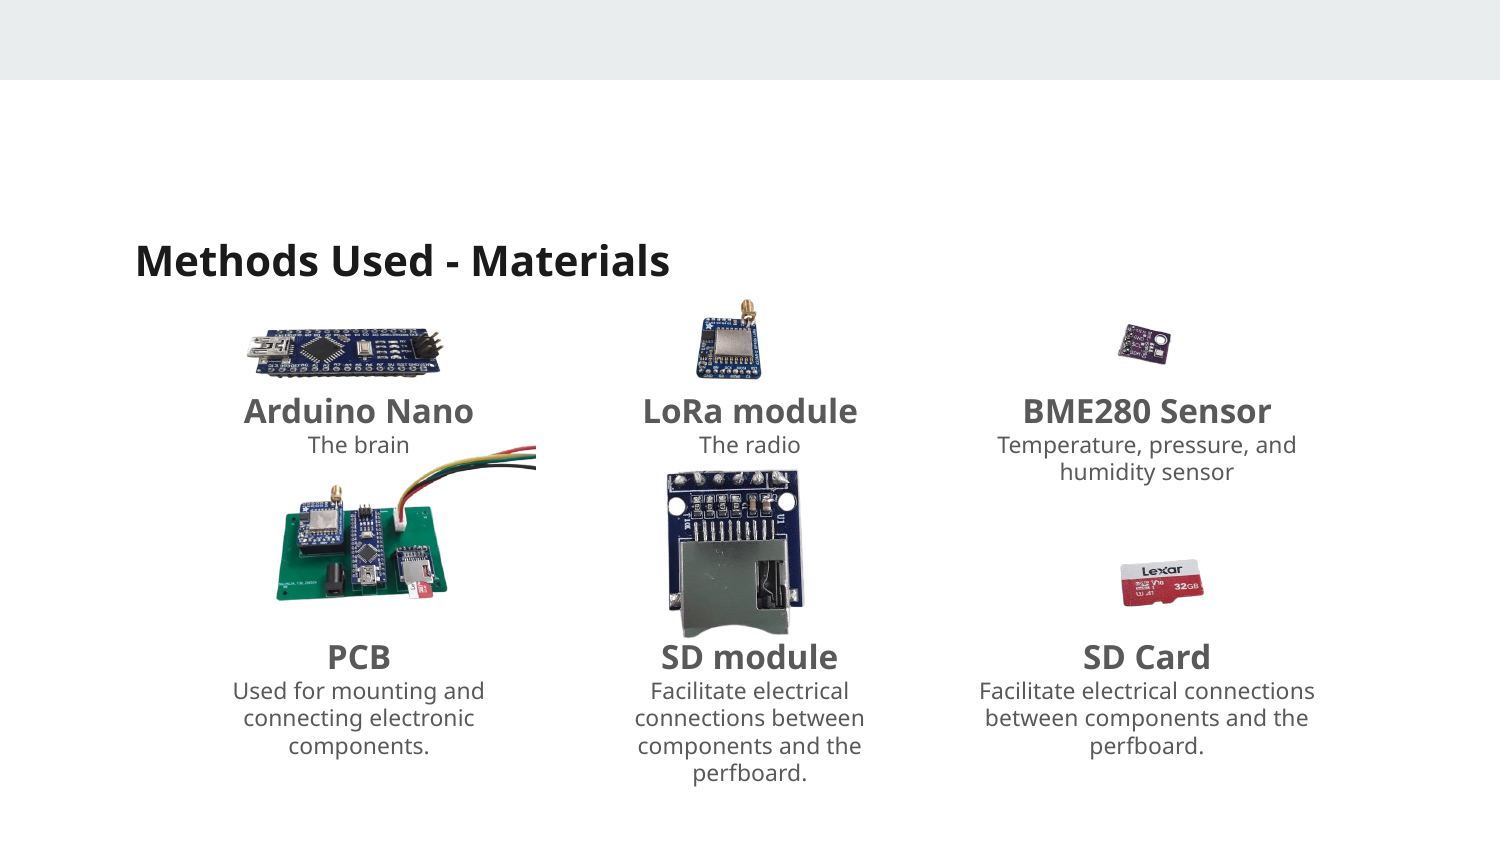

# Methods Used - Materials
Arduino Nano
The brain
LoRa module
The radio
BME280 Sensor
Temperature, pressure, and humidity sensor
PCB
Used for mounting and connecting electronic components.
SD module
Facilitate electrical connections between components and the perfboard.
SD Card
Facilitate electrical connections between components and the perfboard.